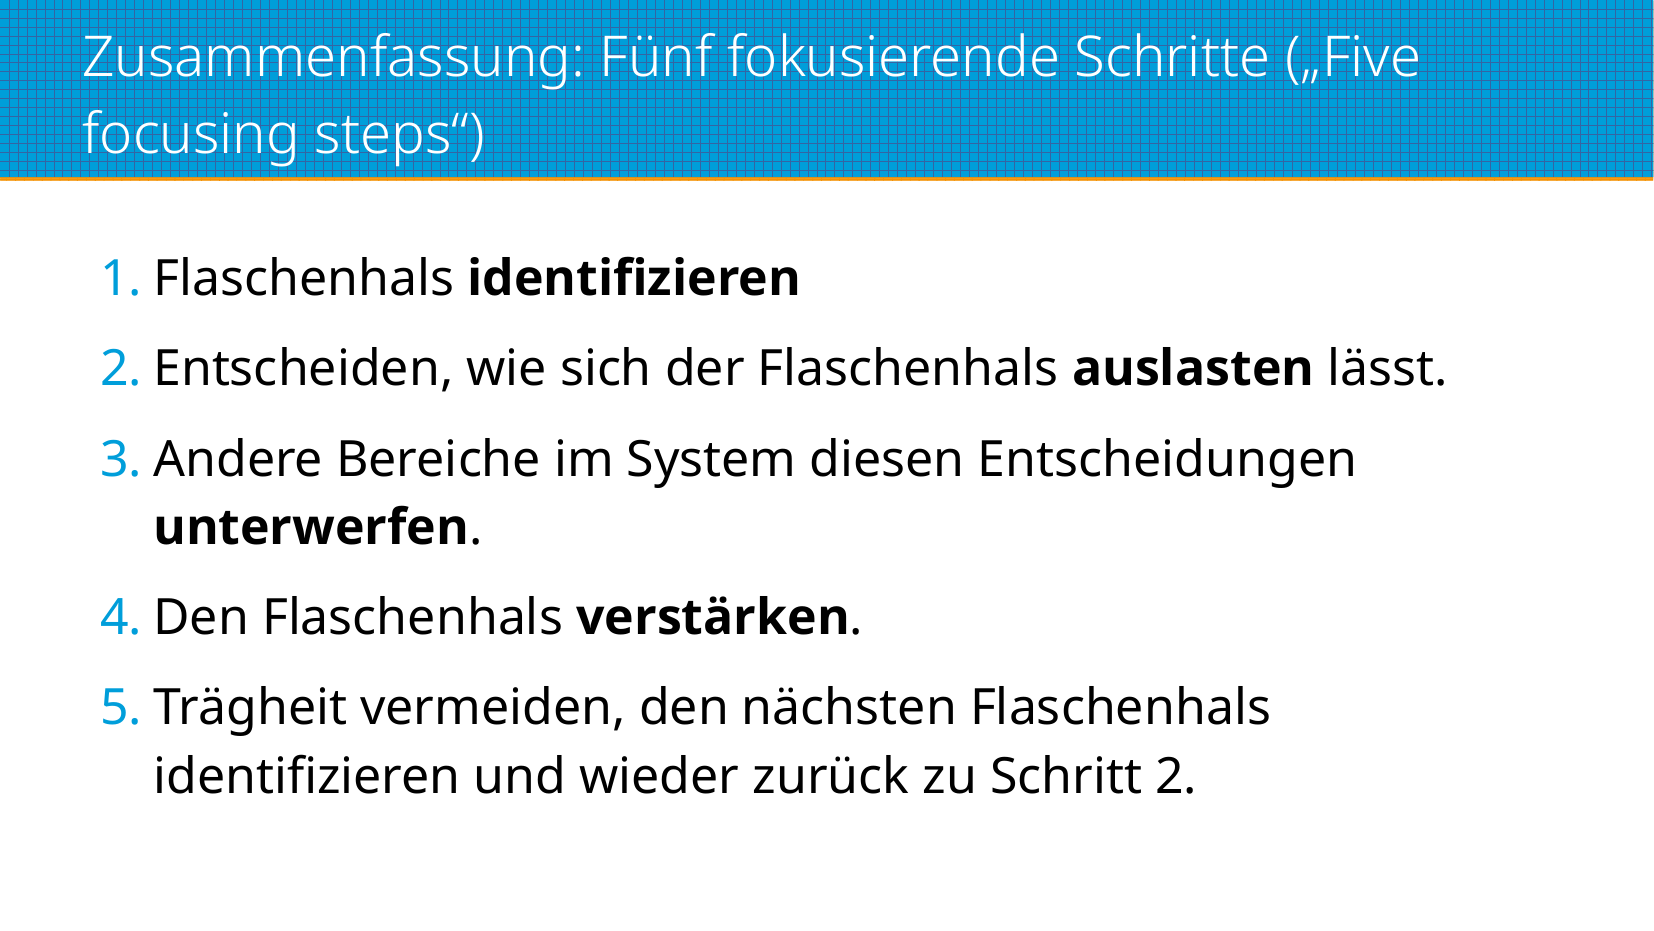

# Zusammenfassung: Fünf fokusierende Schritte („Five focusing steps“)
Flaschenhals identifizieren
Entscheiden, wie sich der Flaschenhals auslasten lässt.
Andere Bereiche im System diesen Entscheidungen unterwerfen.
Den Flaschenhals verstärken.
Trägheit vermeiden, den nächsten Flaschenhals identifizieren und wieder zurück zu Schritt 2.